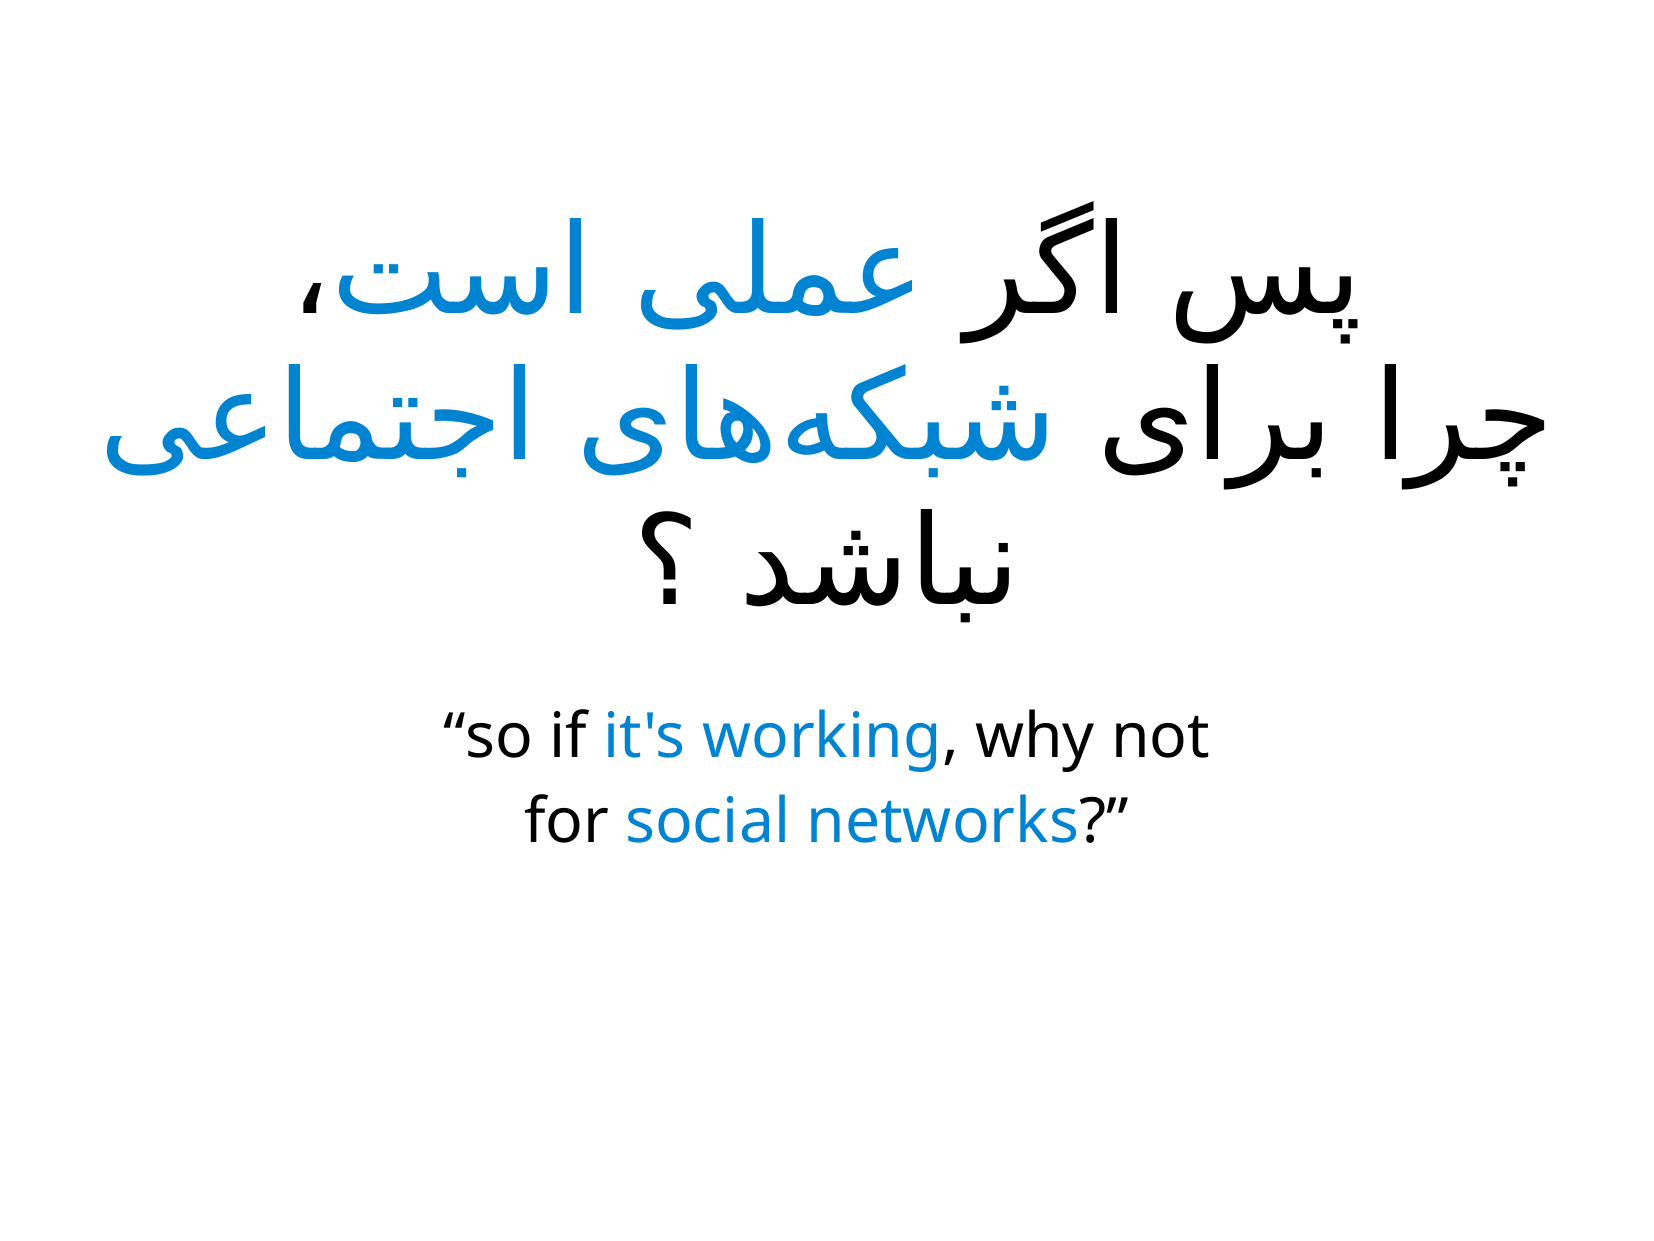

# پس اگر عملی است،
چرا برای شبکه‌های اجتماعی نباشد ؟
“so if it's working, why not
for social networks?”